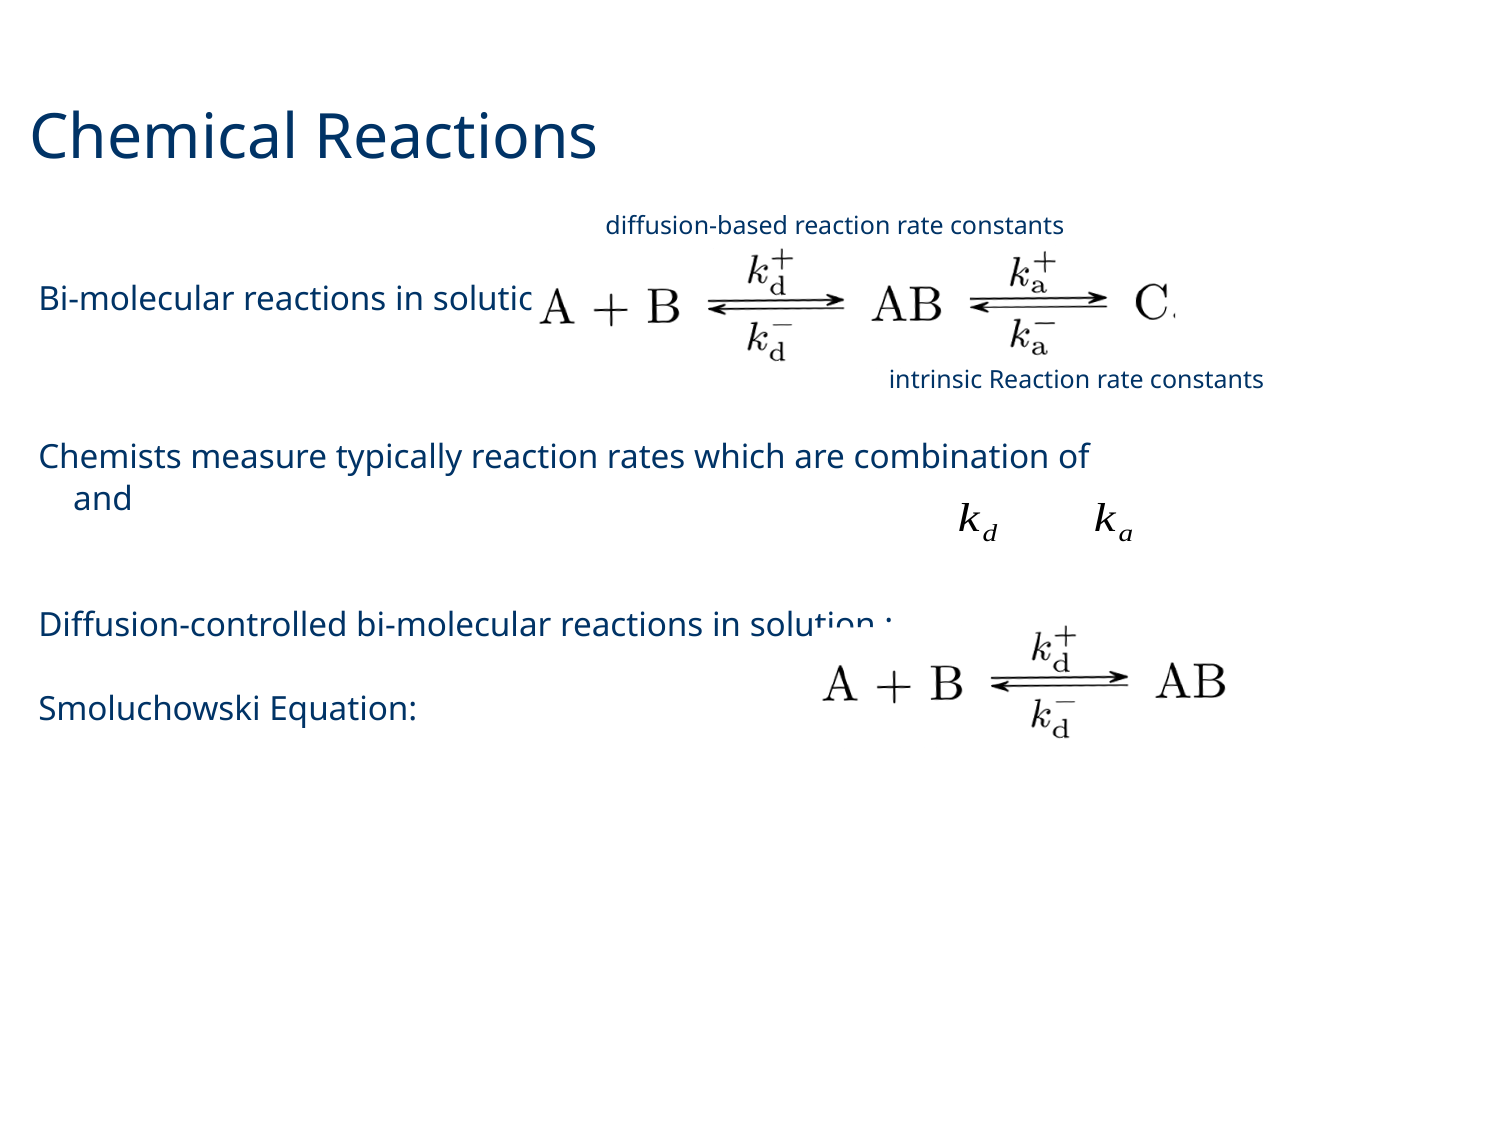

# Chemical Reactions
diffusion-based reaction rate constants
Bi-molecular reactions in solution:
Chemists measure typically reaction rates which are combination of and
Diffusion-controlled bi-molecular reactions in solution :
Smoluchowski Equation:
intrinsic Reaction rate constants